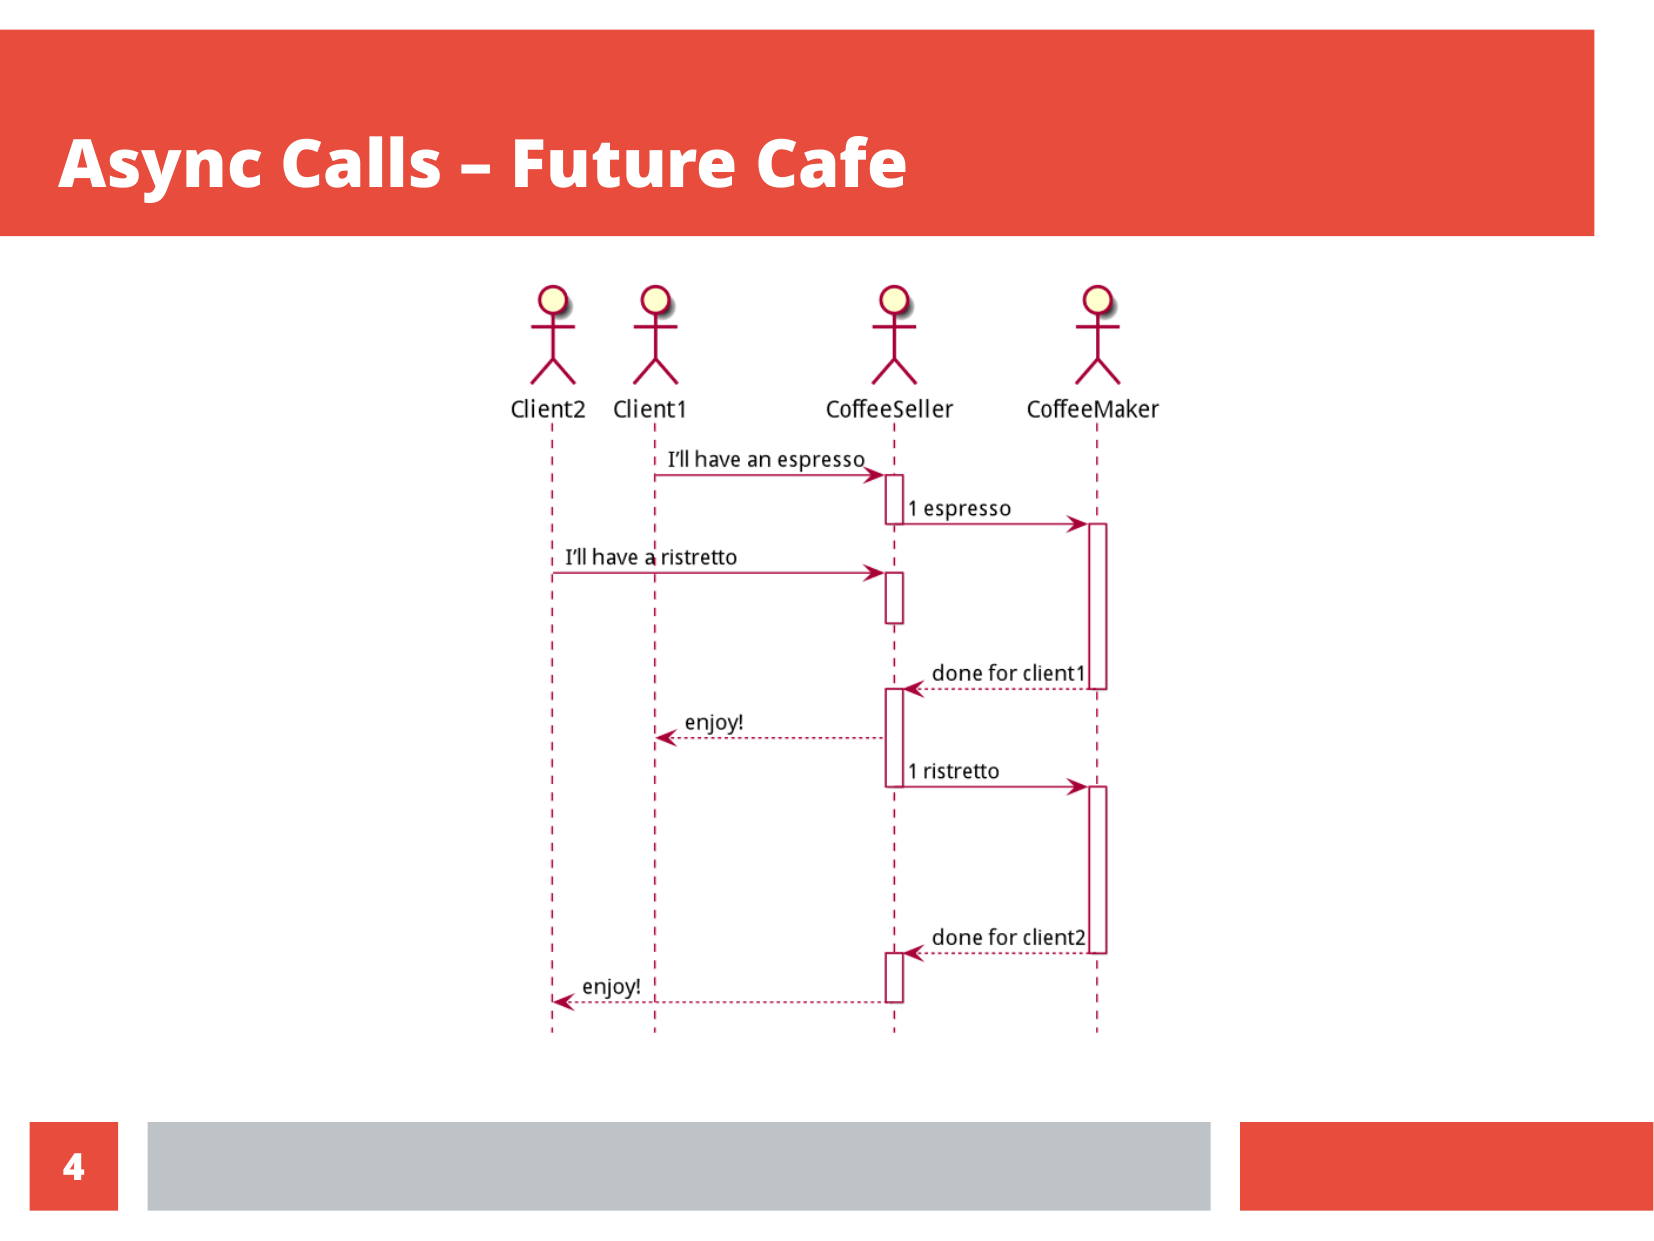

# Async Calls – Future Cafe
4